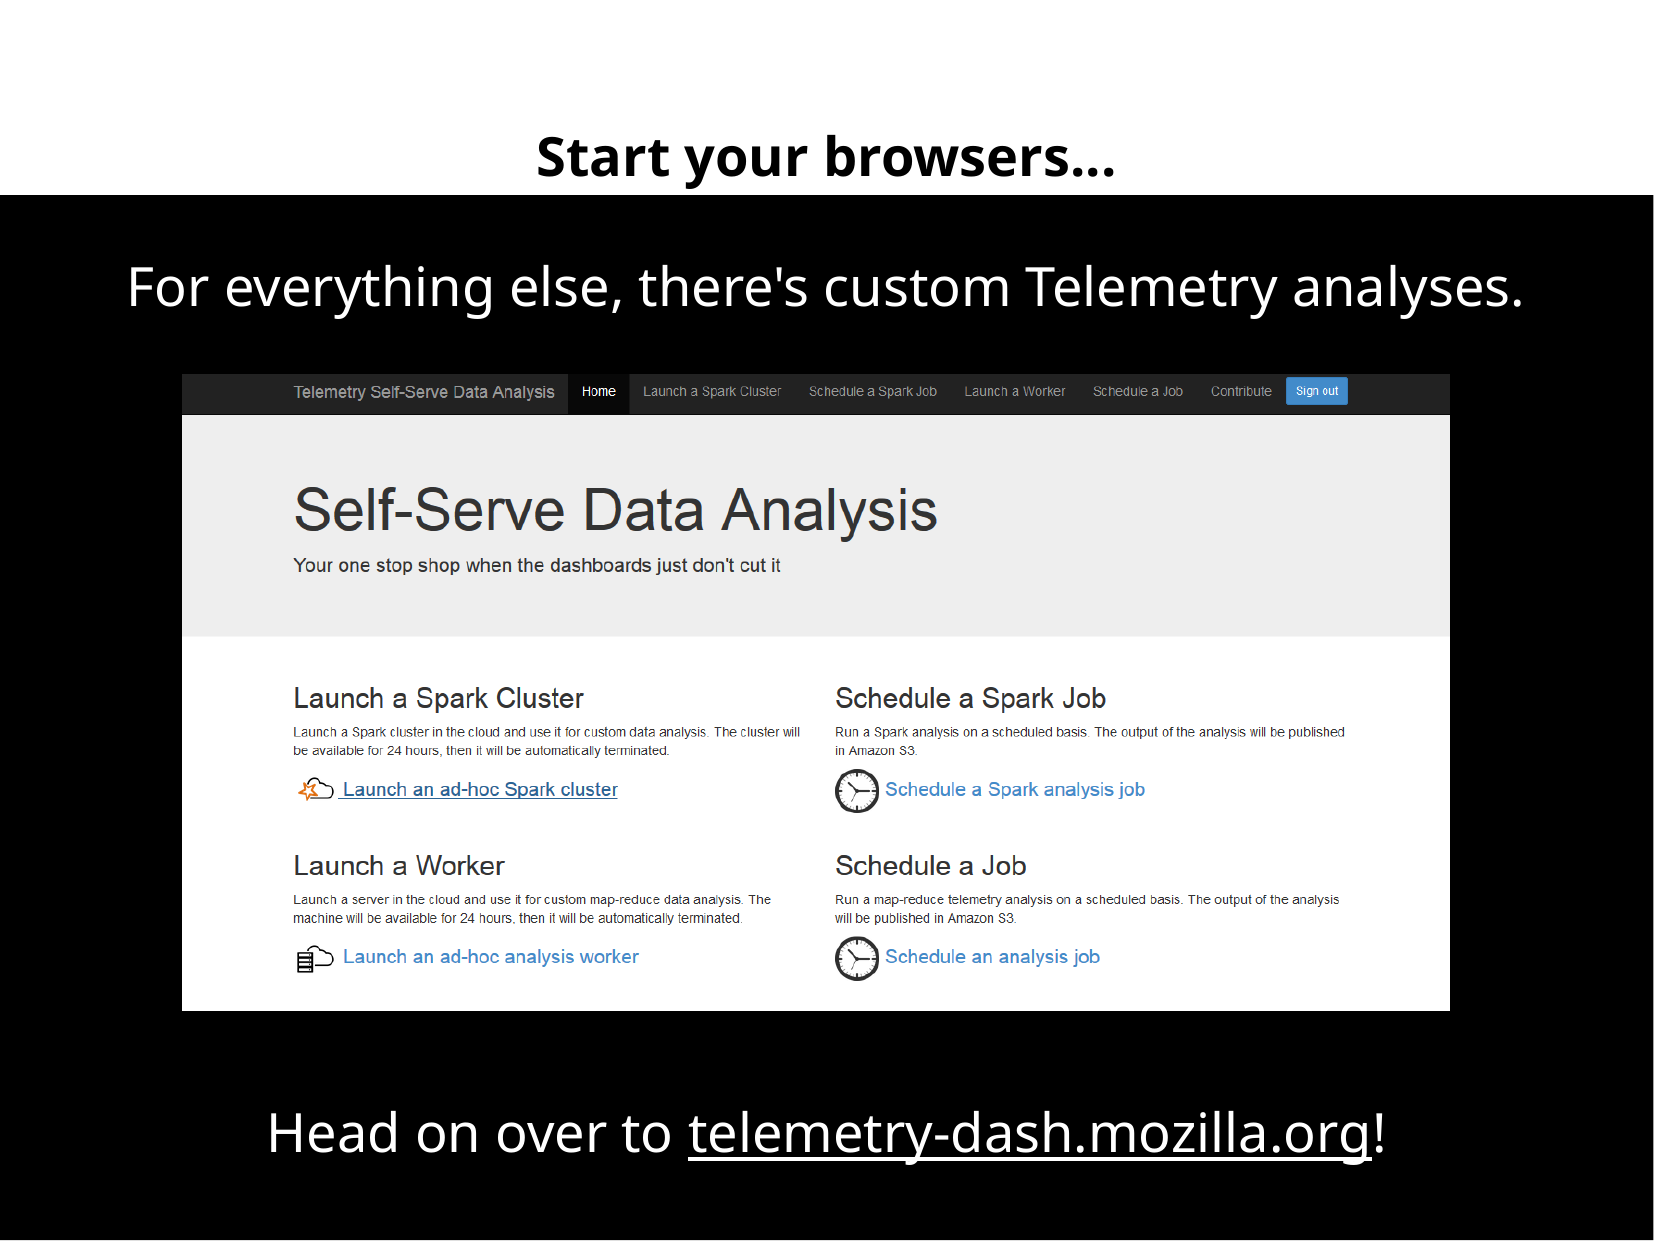

Start your browsers...
For everything else, there's custom Telemetry analyses.
Head on over to telemetry-dash.mozilla.org!